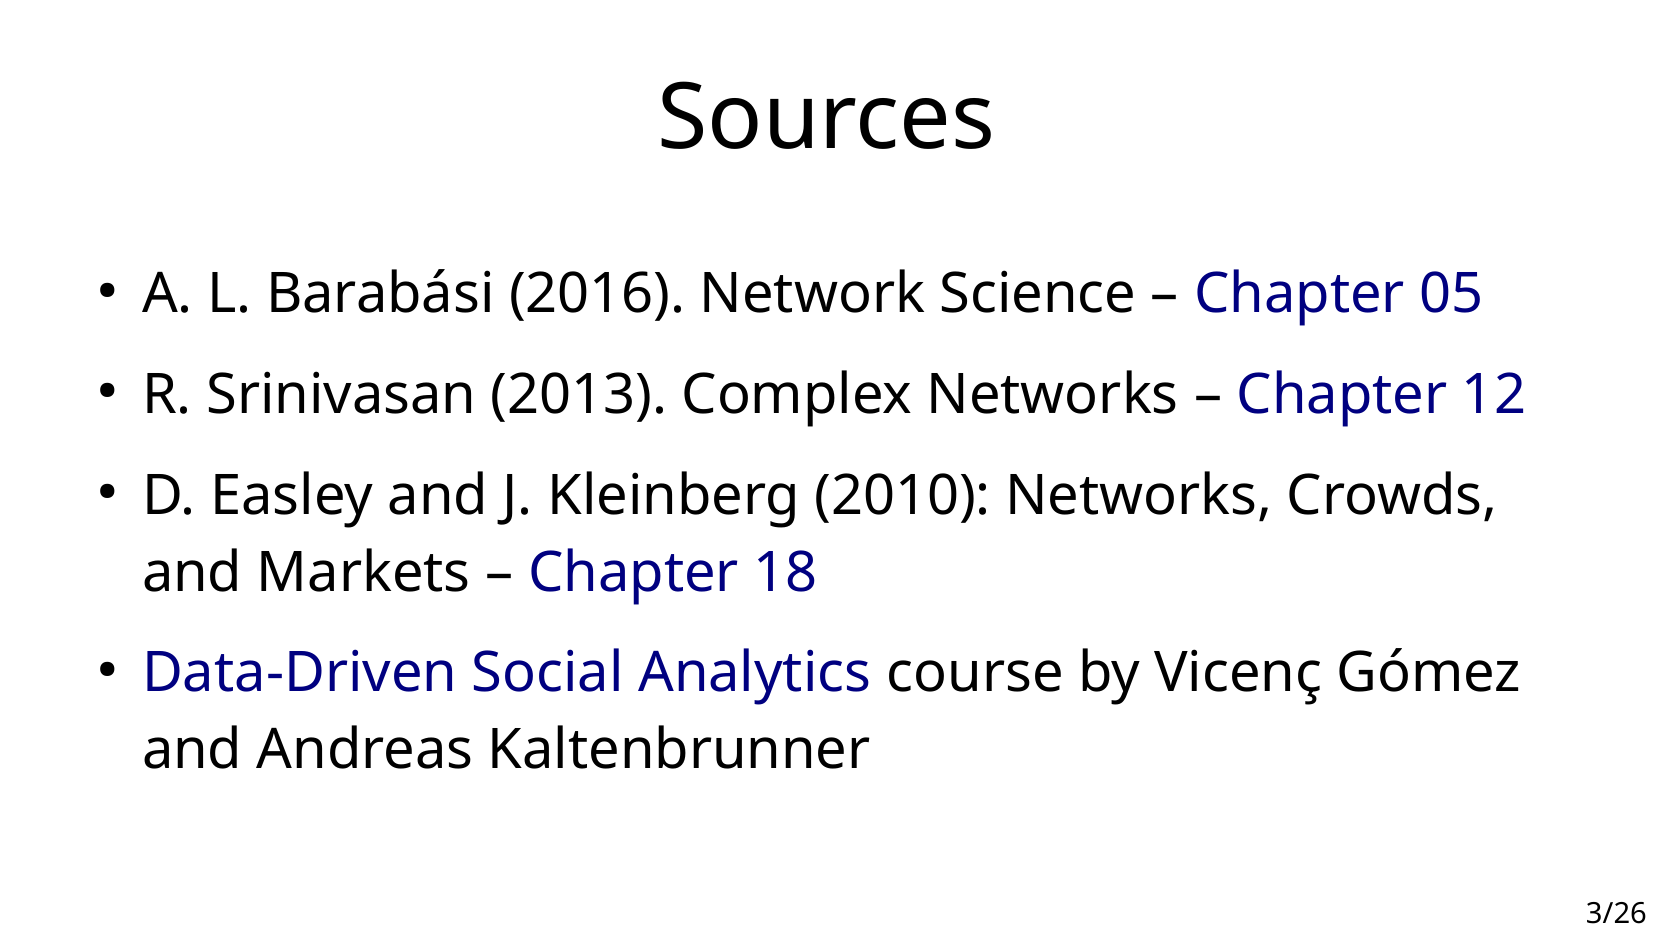

# Sources
A. L. Barabási (2016). Network Science – Chapter 05
R. Srinivasan (2013). Complex Networks – Chapter 12
D. Easley and J. Kleinberg (2010): Networks, Crowds, and Markets – Chapter 18
Data-Driven Social Analytics course by Vicenç Gómez and Andreas Kaltenbrunner
3